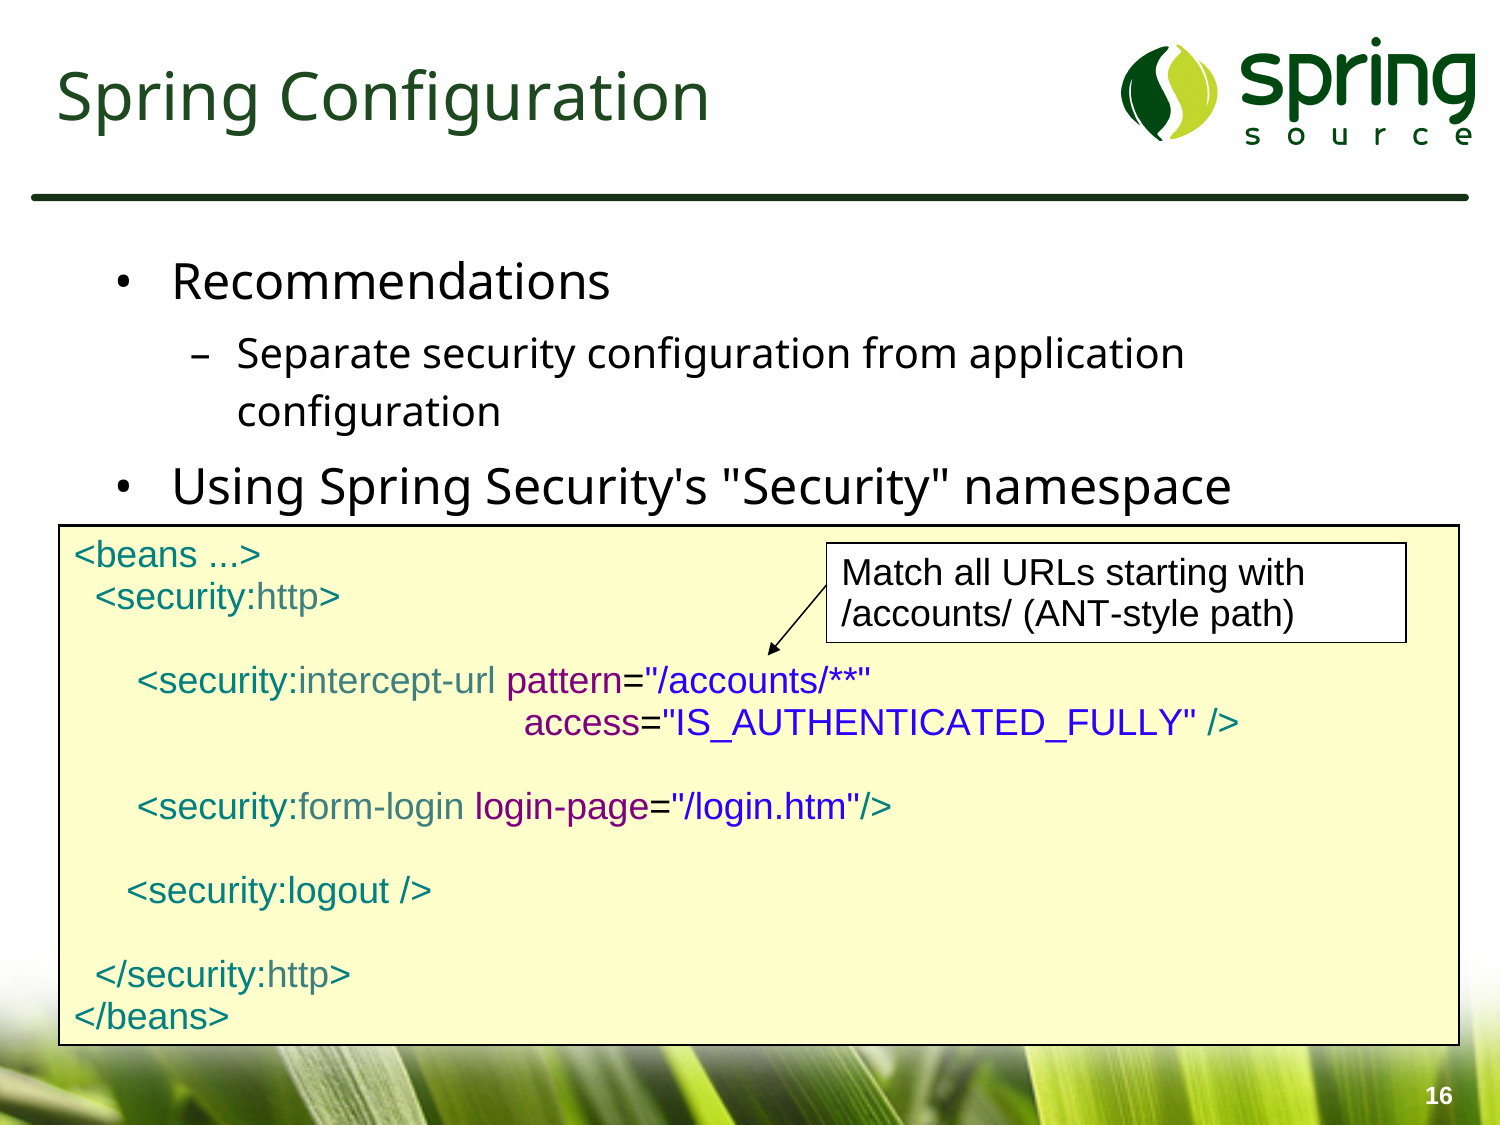

Spring Configuration
# Recommendations
Separate security configuration from application configuration
Using Spring Security's "Security" namespace
<beans ...>
 <security:http>
 <security:intercept-url pattern="/accounts/**"
			access="IS_AUTHENTICATED_FULLY" />
 <security:form-login login-page="/login.htm"/>
 <security:logout />
 </security:http>
</beans>
Match all URLs starting with /accounts/ (ANT-style path)